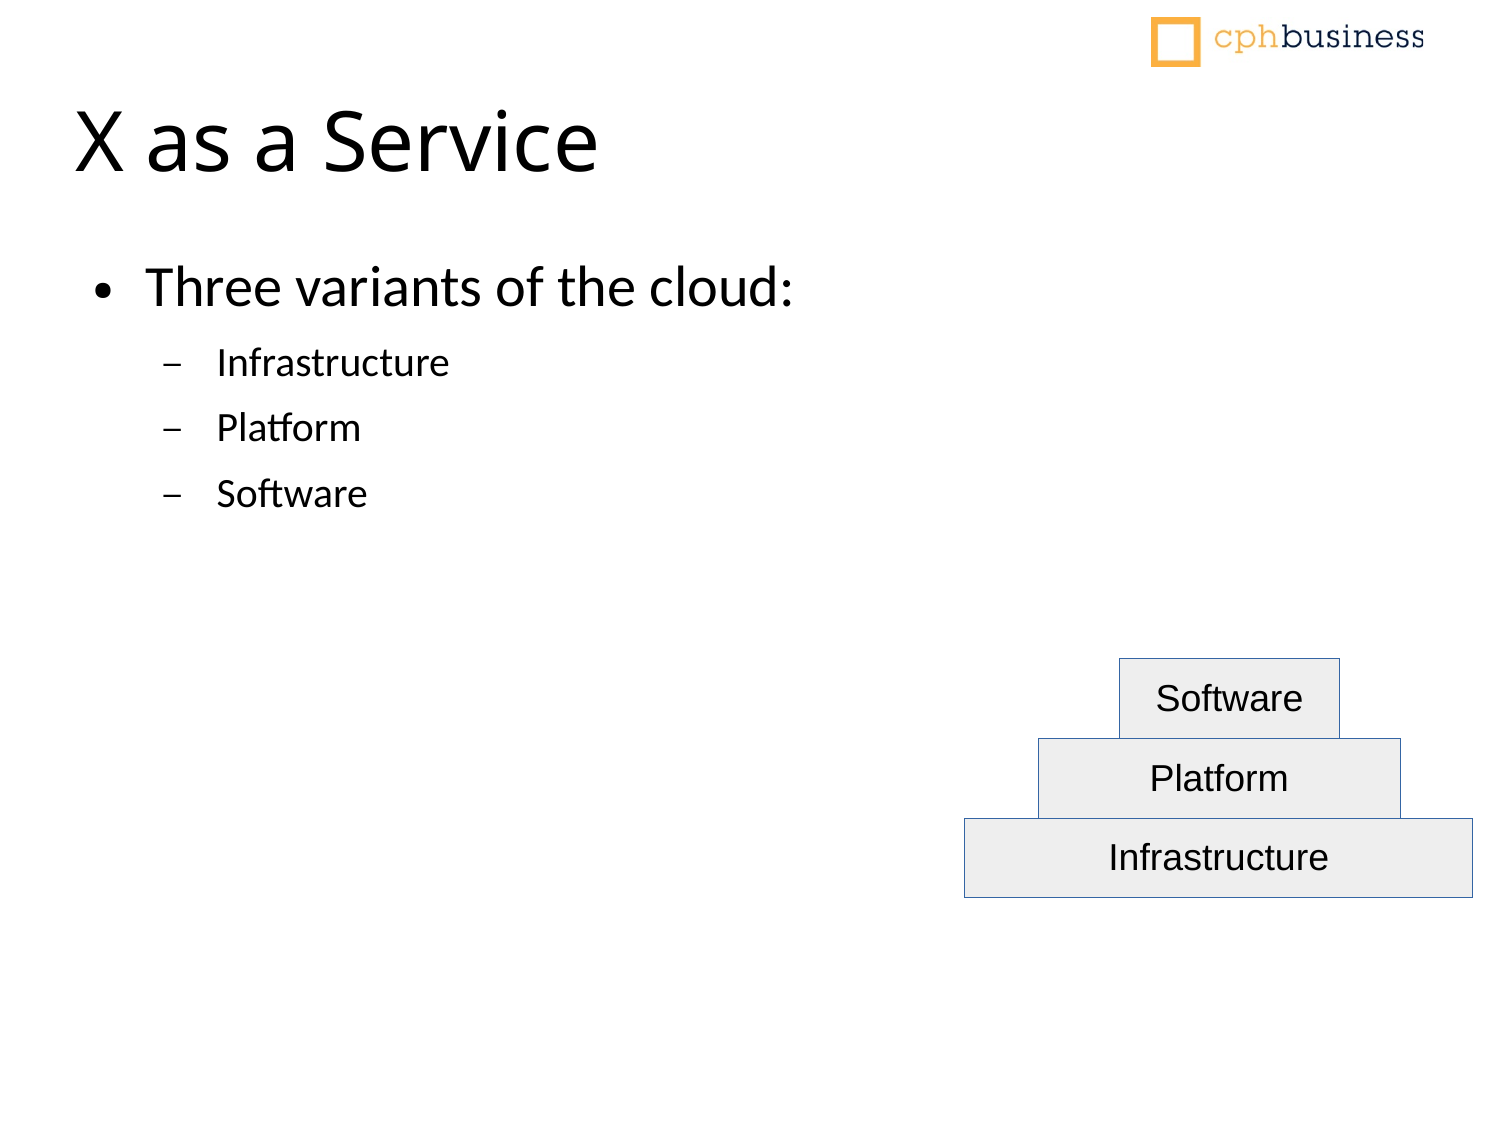

# X as a Service
Three variants of the cloud:
Infrastructure
Platform
Software
Software
Platform
Infrastructure